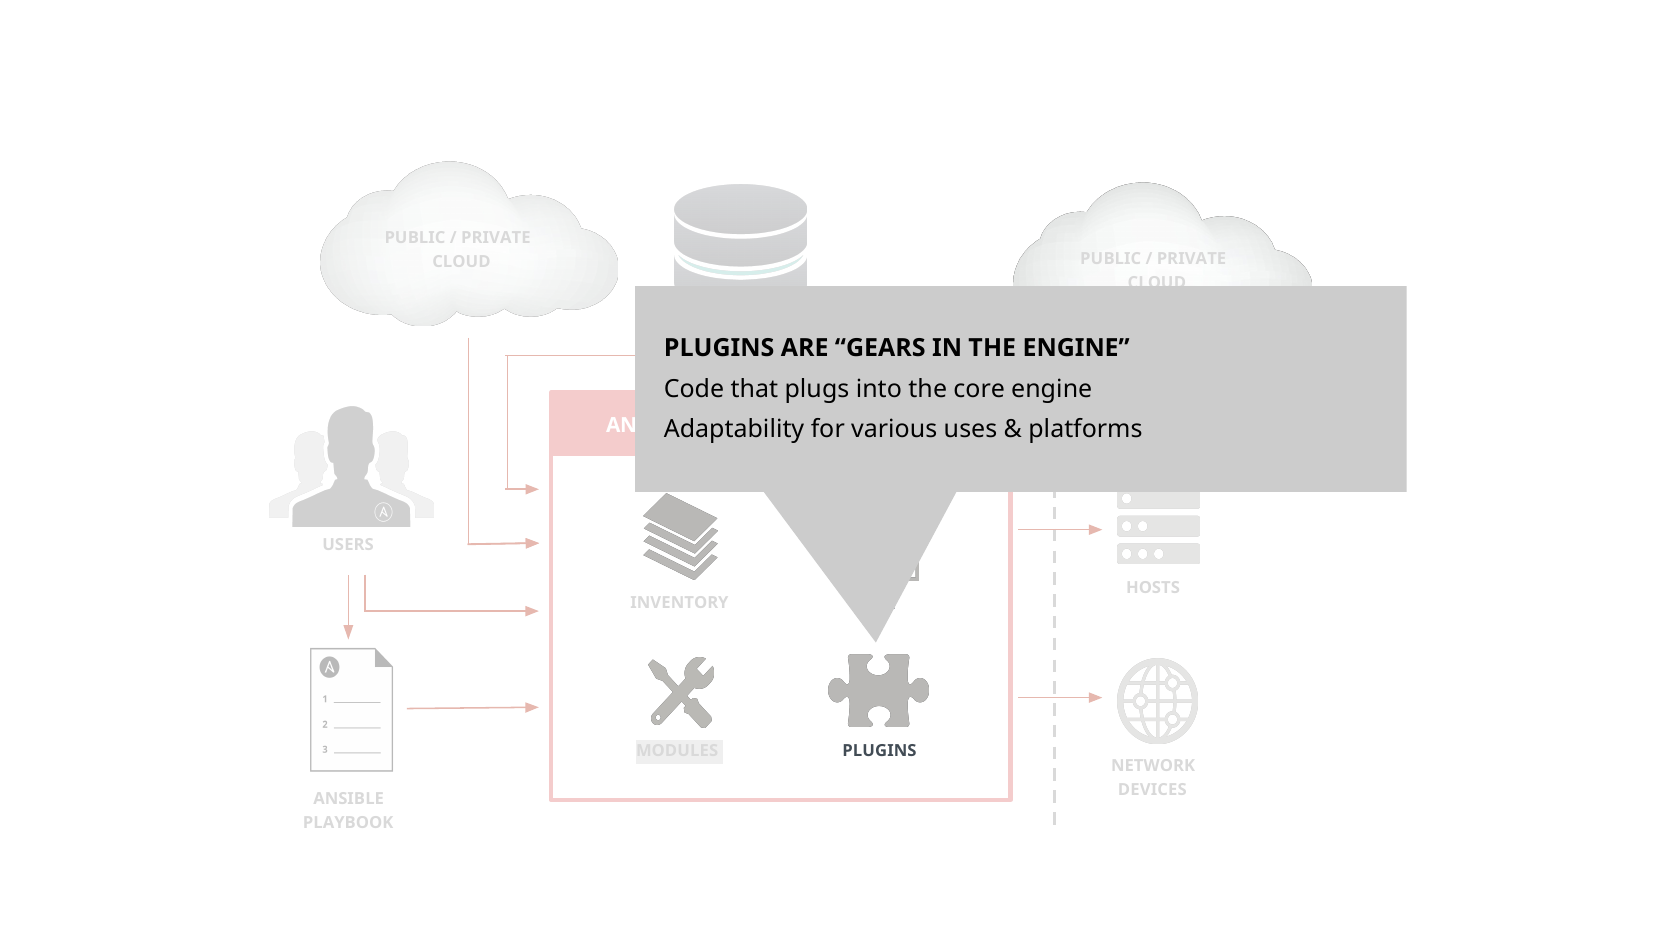

PUBLIC / PRIVATE
PUBLIC / PRIVATE
CLOUD
CLOUD
CMDB
 PLUGINS ARE “GEARS IN THE ENGINE”
 Code that plugs into the core engine
ANSIBLE AUTOMATION ENGINE
 Adaptability for various uses & platforms
USERS
HOSTS
INVENTORY
CLI
MODULES
PLUGINS
NETWORK
DEVICES
ANSIBLE
PLAYBOOK